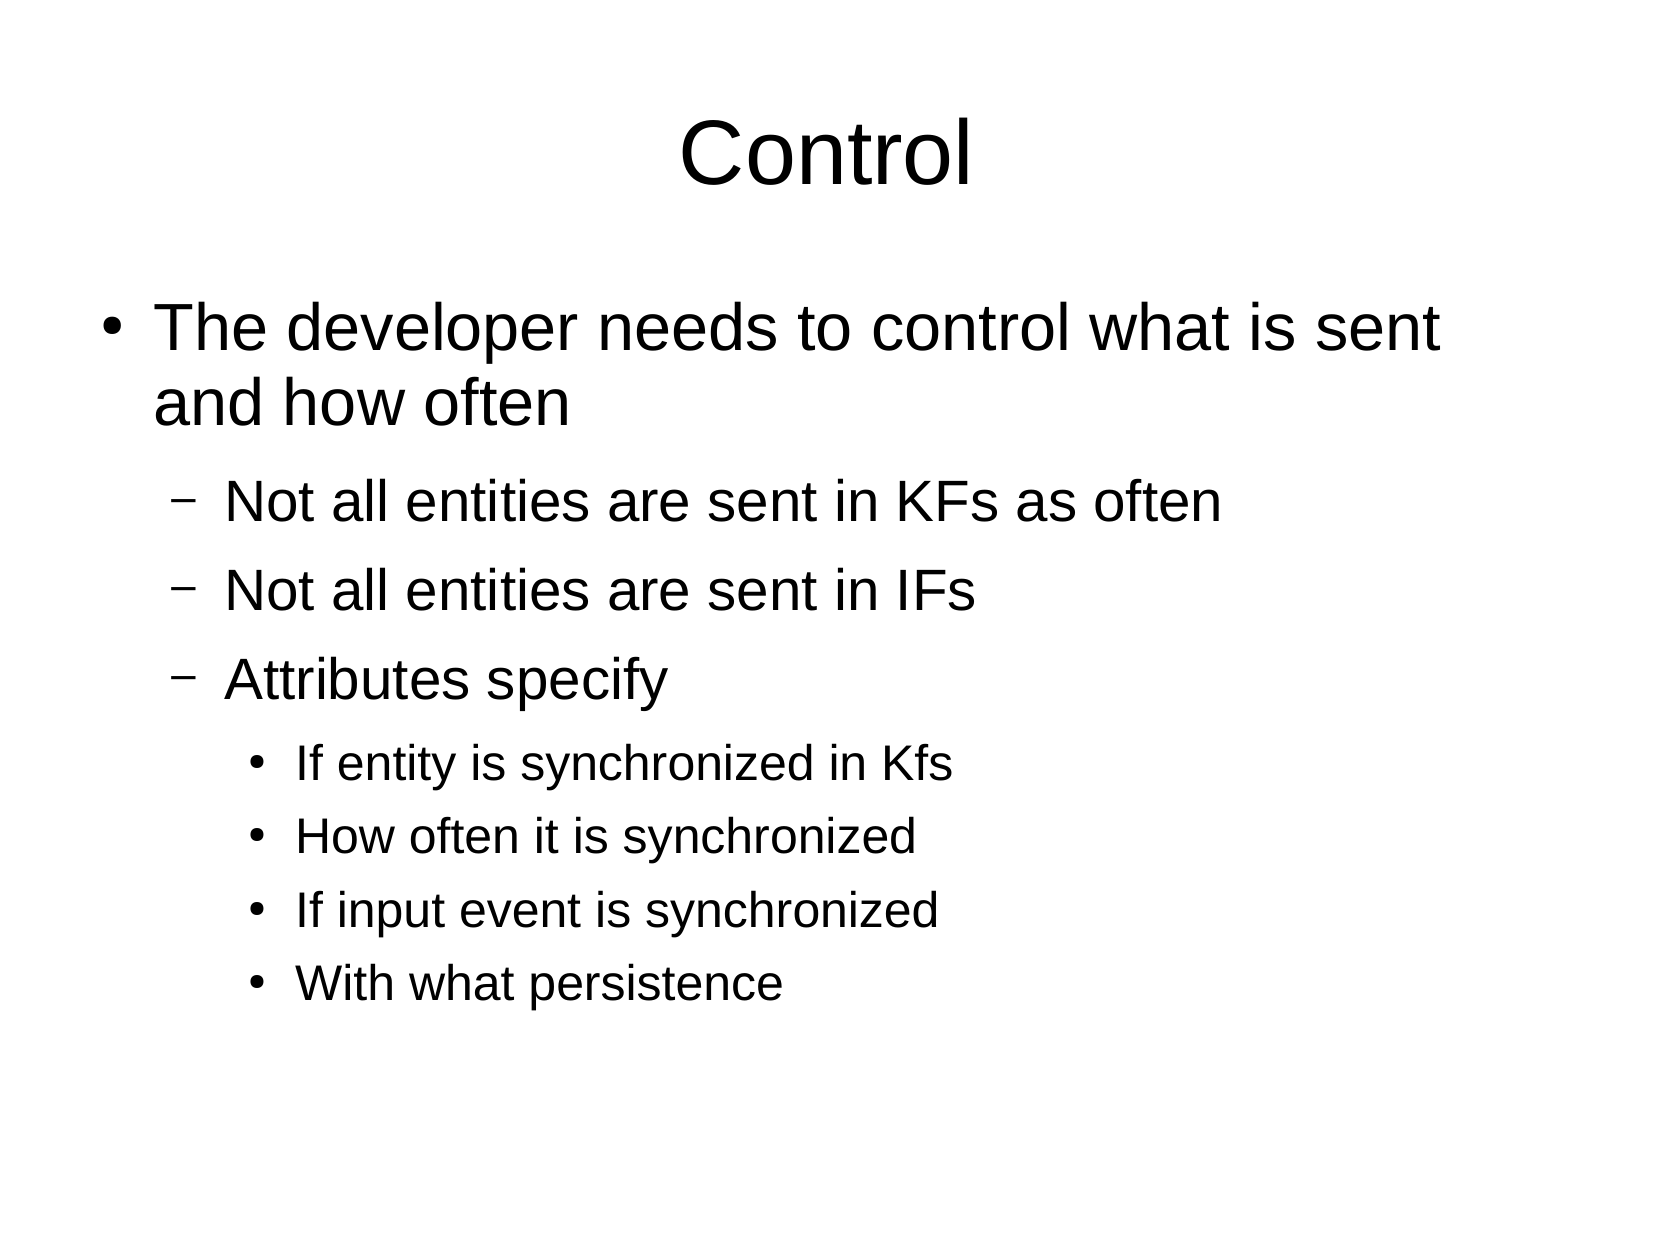

# Control
The developer needs to control what is sent and how often
Not all entities are sent in KFs as often
Not all entities are sent in IFs
Attributes specify
If entity is synchronized in Kfs
How often it is synchronized
If input event is synchronized
With what persistence